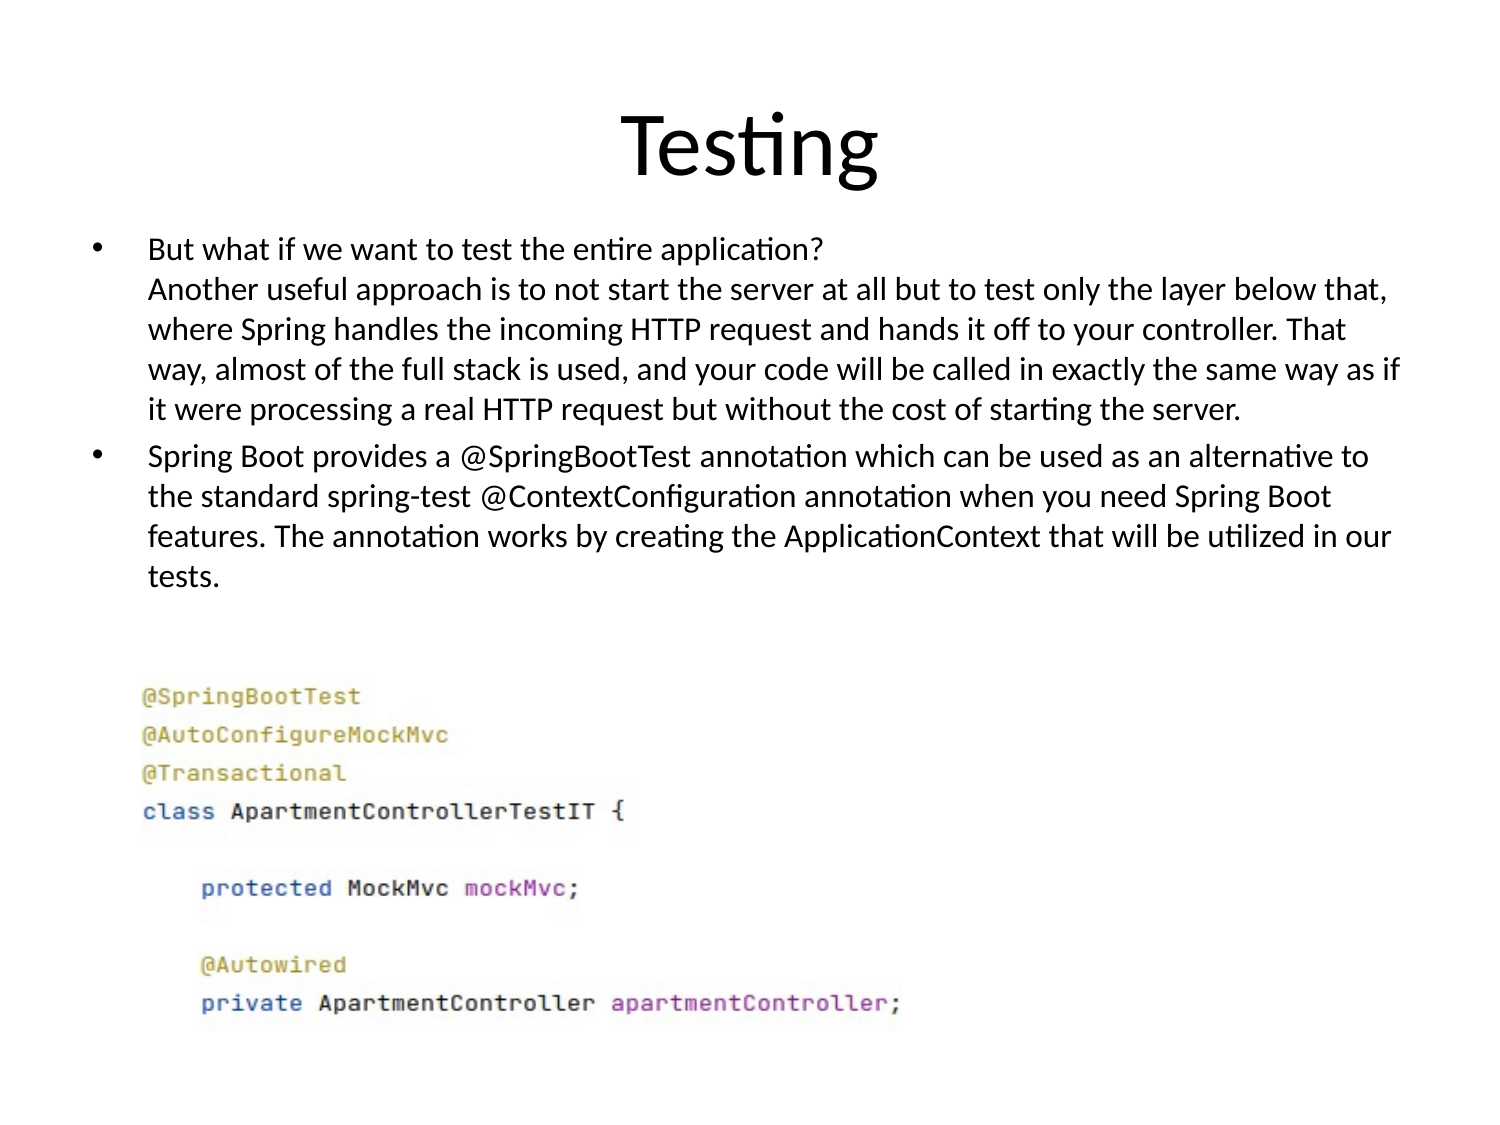

# Testing
But what if we want to test the entire application?
Another useful approach is to not start the server at all but to test only the layer below that, where Spring handles the incoming HTTP request and hands it off to your controller. That way, almost of the full stack is used, and your code will be called in exactly the same way as if it were processing a real HTTP request but without the cost of starting the server.
Spring Boot provides a @SpringBootTest annotation which can be used as an alternative to the standard spring-test @ContextConfiguration annotation when you need Spring Boot features. The annotation works by creating the ApplicationContext that will be utilized in our tests.